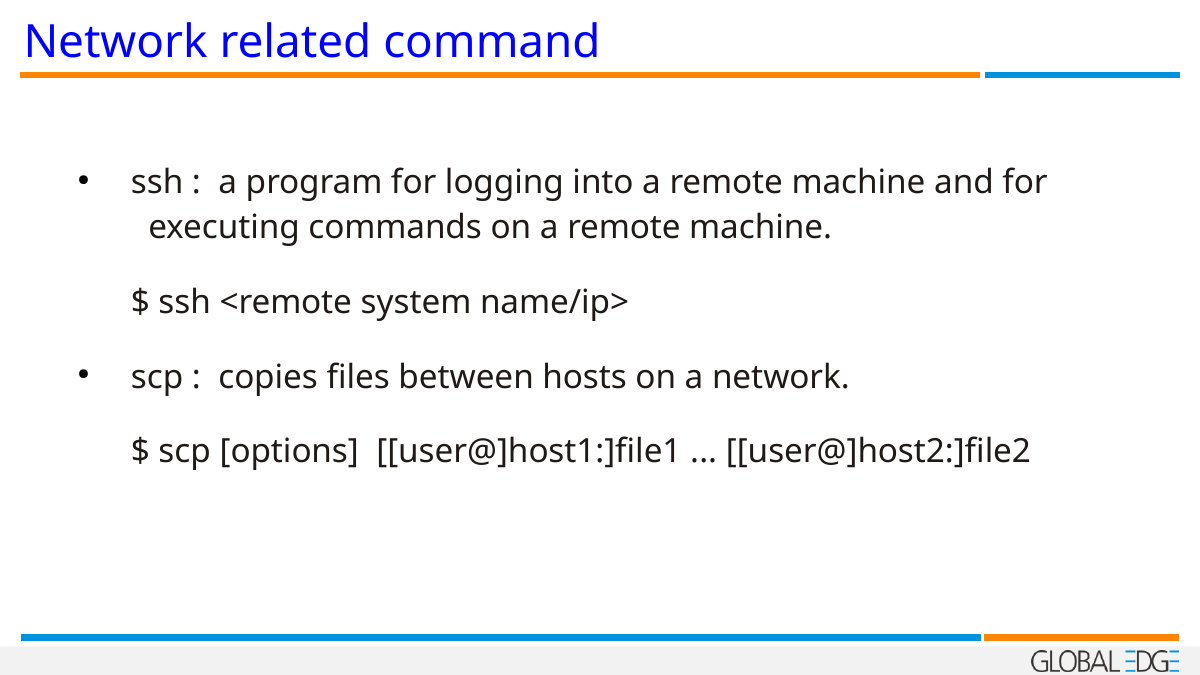

# Network related command
ssh : a program for logging into a remote machine and for executing commands on a remote machine.
$ ssh <remote system name/ip>
scp : copies files between hosts on a network.
$ scp [options] [[user@]host1:]file1 ... [[user@]host2:]file2